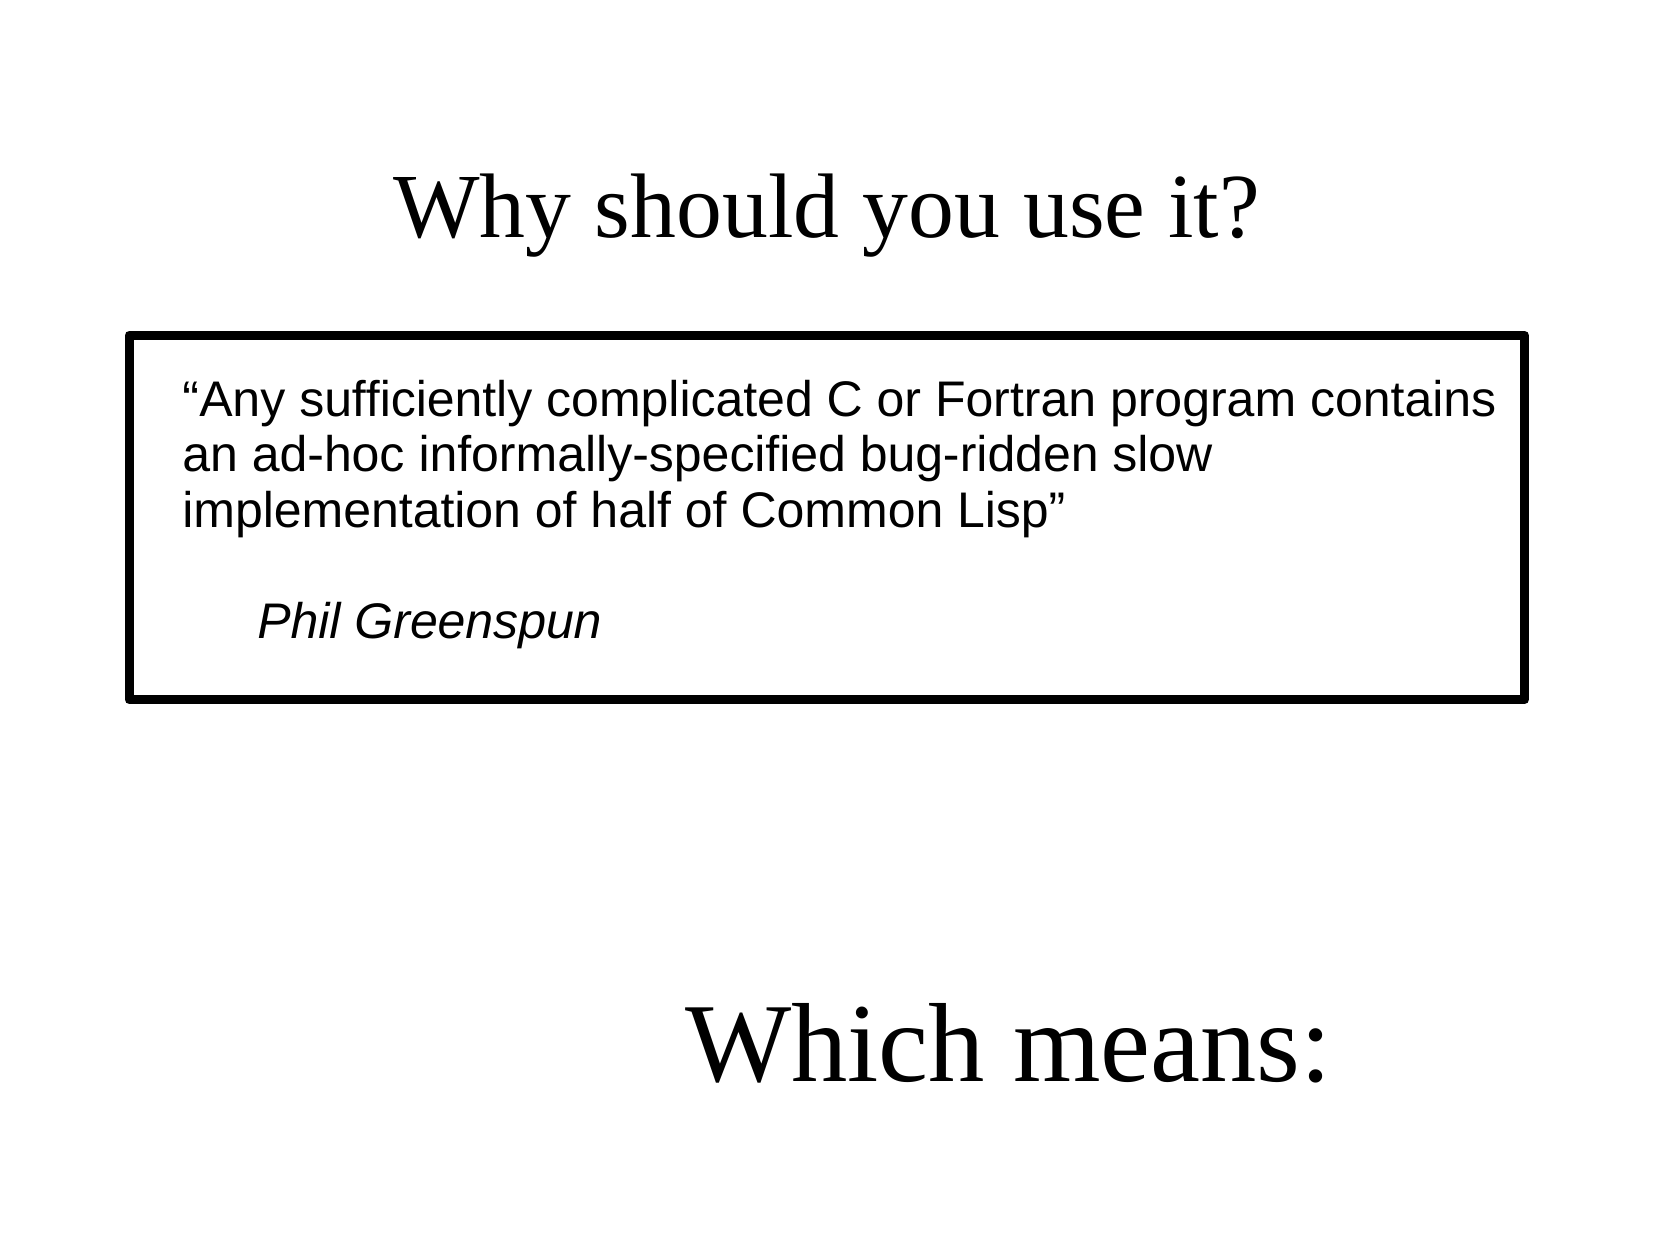

# Why should you use it?
“Any sufficiently complicated C or Fortran program contains
an ad-hoc informally-specified bug-ridden slow
implementation of half of Common Lisp”
	Phil Greenspun
Which means: